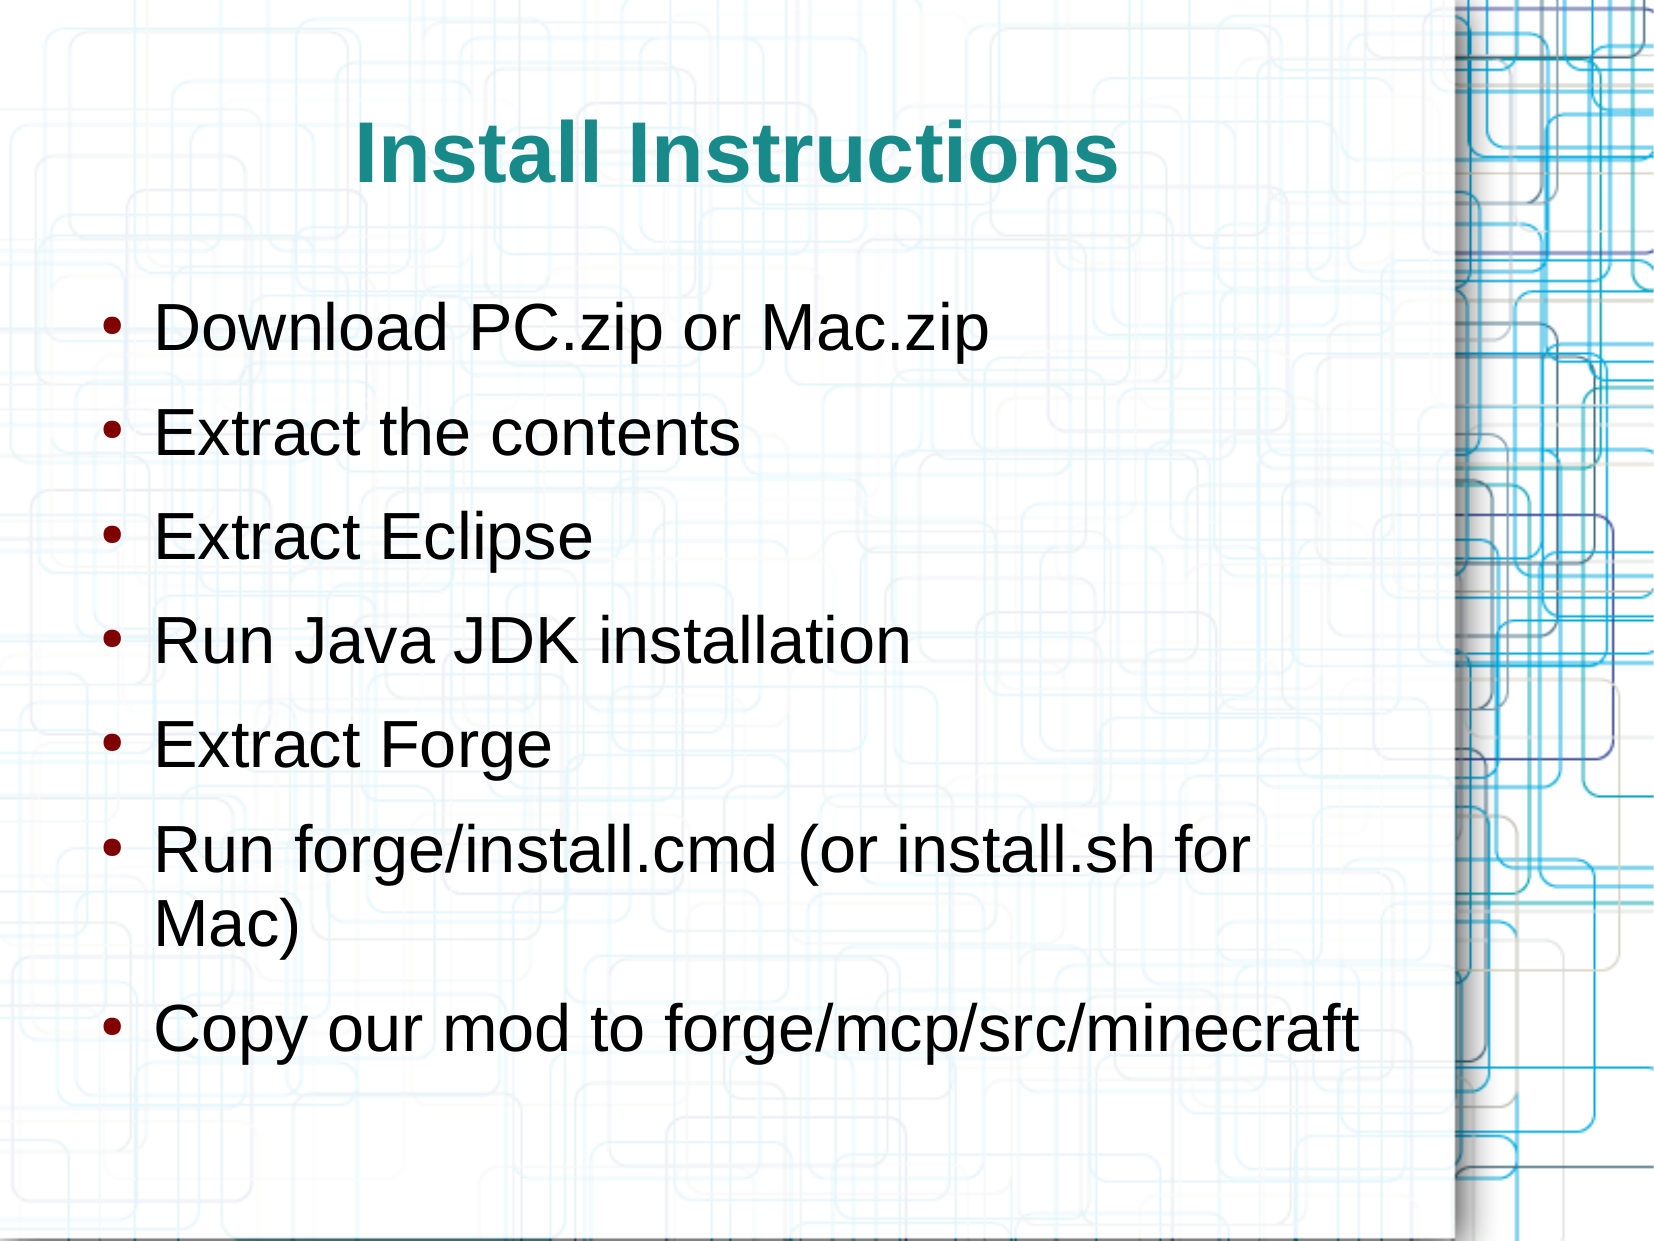

# Install Instructions
Download PC.zip or Mac.zip
Extract the contents
Extract Eclipse
Run Java JDK installation
Extract Forge
Run forge/install.cmd (or install.sh for Mac)
Copy our mod to forge/mcp/src/minecraft